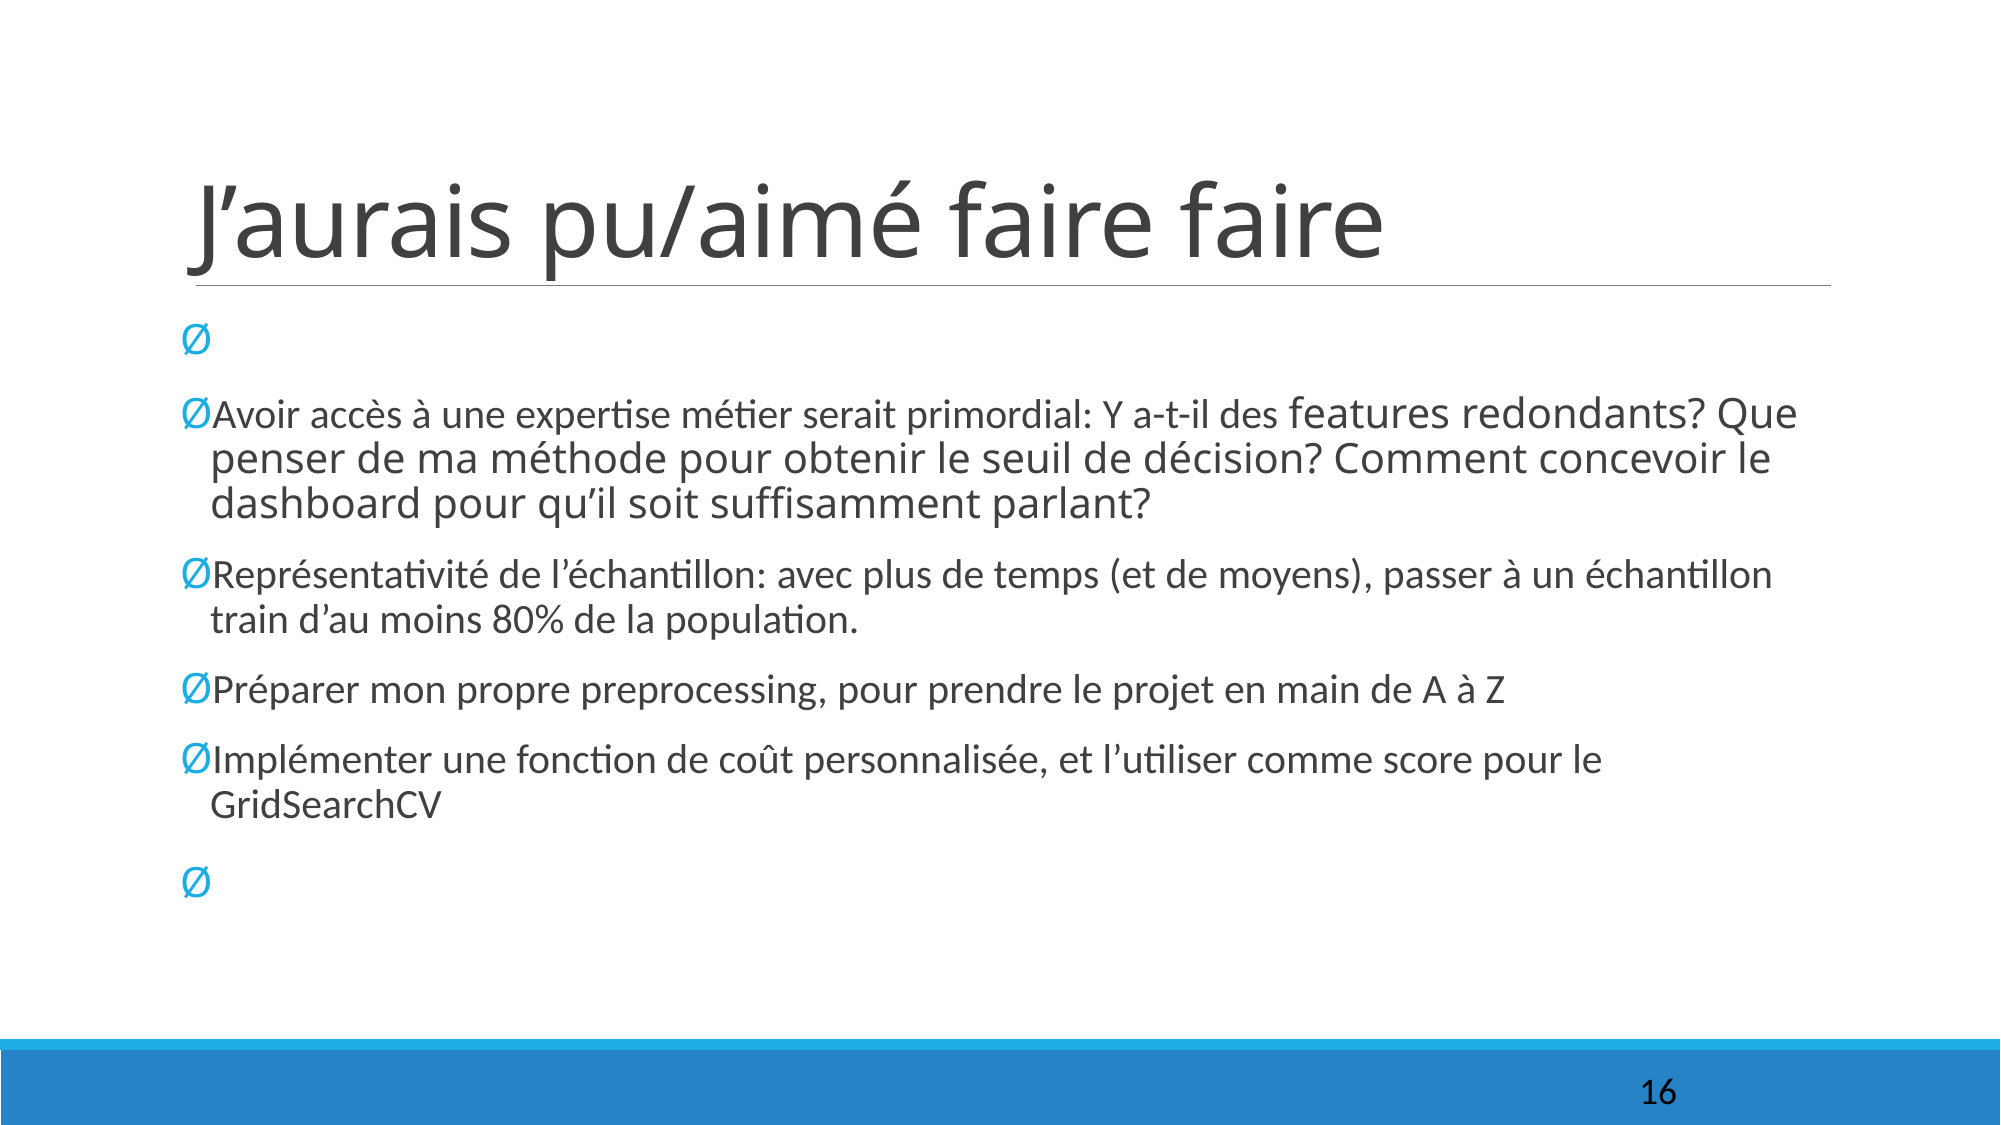

# J’aurais pu/aimé faire faire
Avoir accès à une expertise métier serait primordial: Y a-t-il des features redondants? Que penser de ma méthode pour obtenir le seuil de décision? Comment concevoir le dashboard pour qu’il soit suffisamment parlant?
Représentativité de l’échantillon: avec plus de temps (et de moyens), passer à un échantillon train d’au moins 80% de la population.
Préparer mon propre preprocessing, pour prendre le projet en main de A à Z
Implémenter une fonction de coût personnalisée, et l’utiliser comme score pour le GridSearchCV